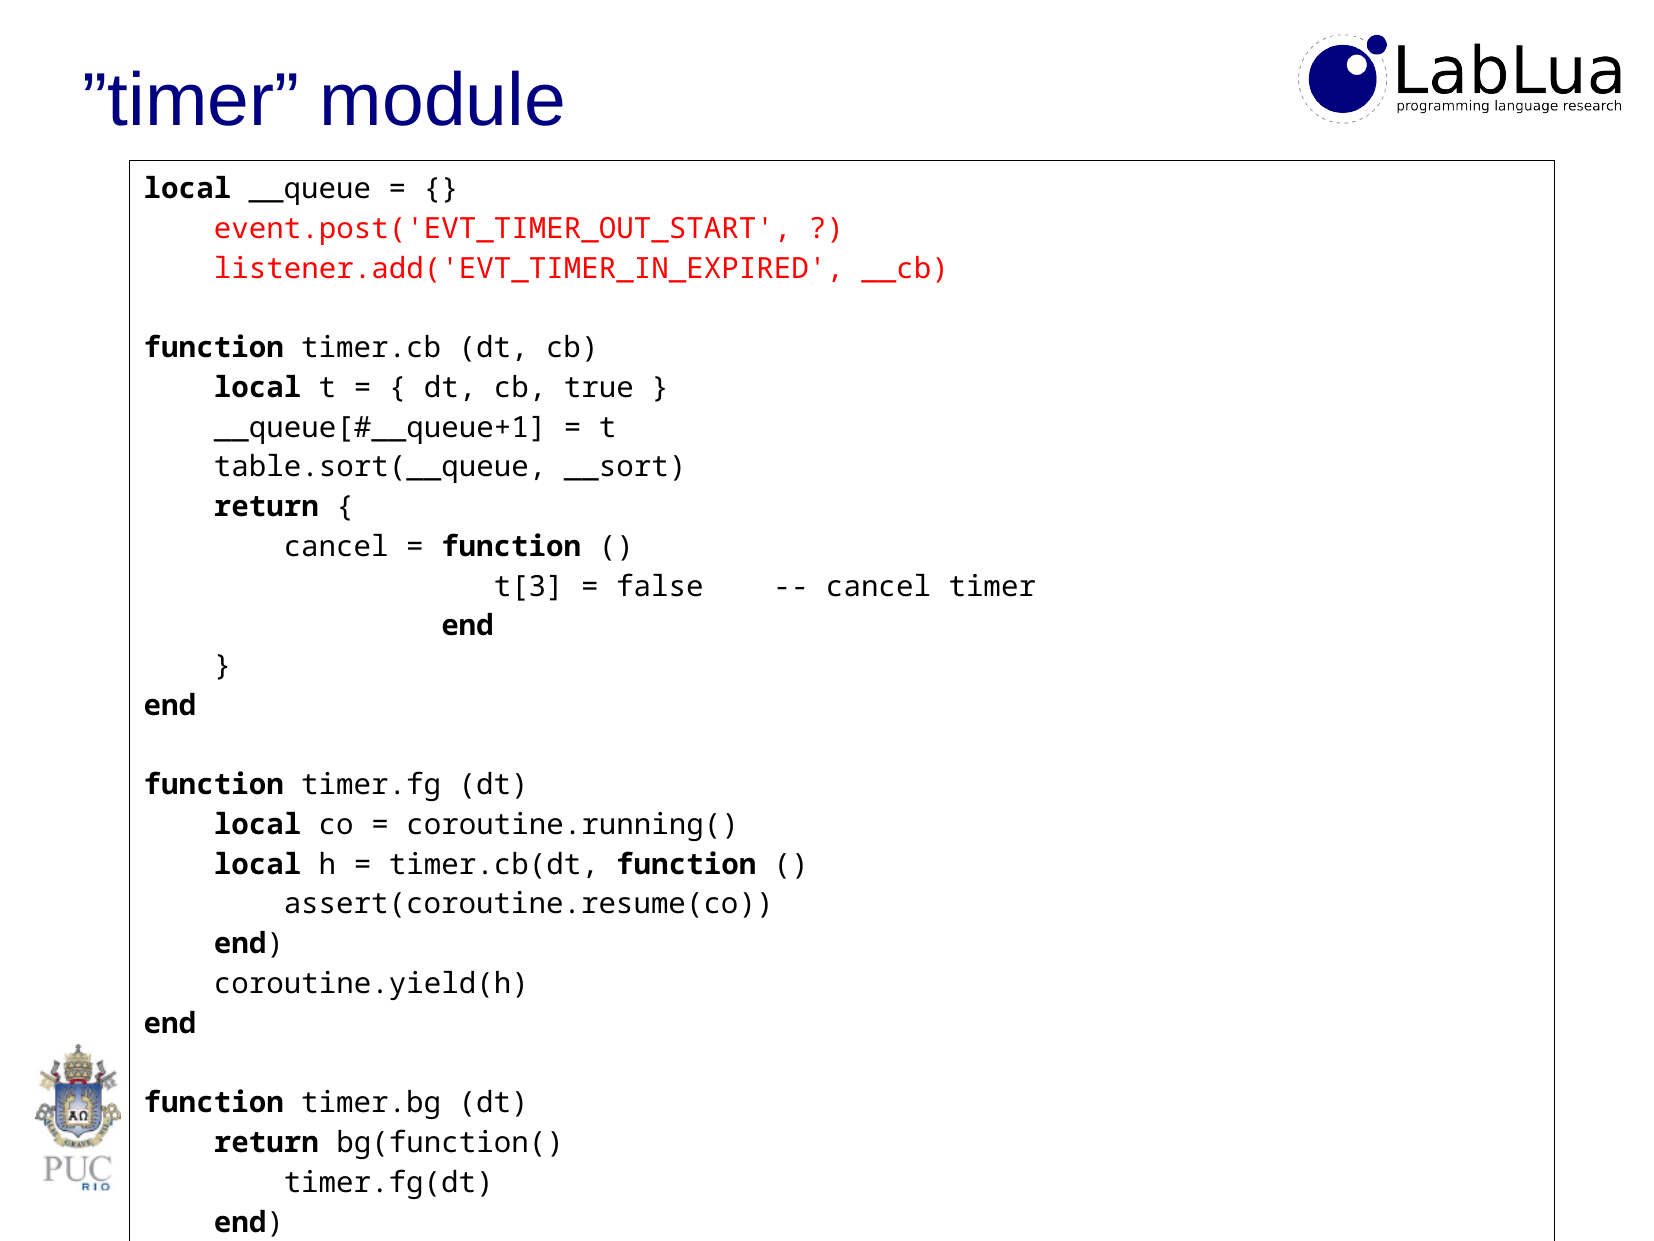

# ”timer” module
local __queue = {}
 event.post('EVT_TIMER_OUT_START', ?)
 listener.add('EVT_TIMER_IN_EXPIRED', __cb)
function timer.cb (dt, cb)
 local t = { dt, cb, true }
 __queue[#__queue+1] = t
 table.sort(__queue, __sort)
 return {
 cancel = function ()
 t[3] = false -- cancel timer
 end
 }
end
function timer.fg (dt)
 local co = coroutine.running()
 local h = timer.cb(dt, function ()
 assert(coroutine.resume(co))
 end)
 coroutine.yield(h)
end
function timer.bg (dt)
 return bg(function()
 timer.fg(dt)
 end)
end